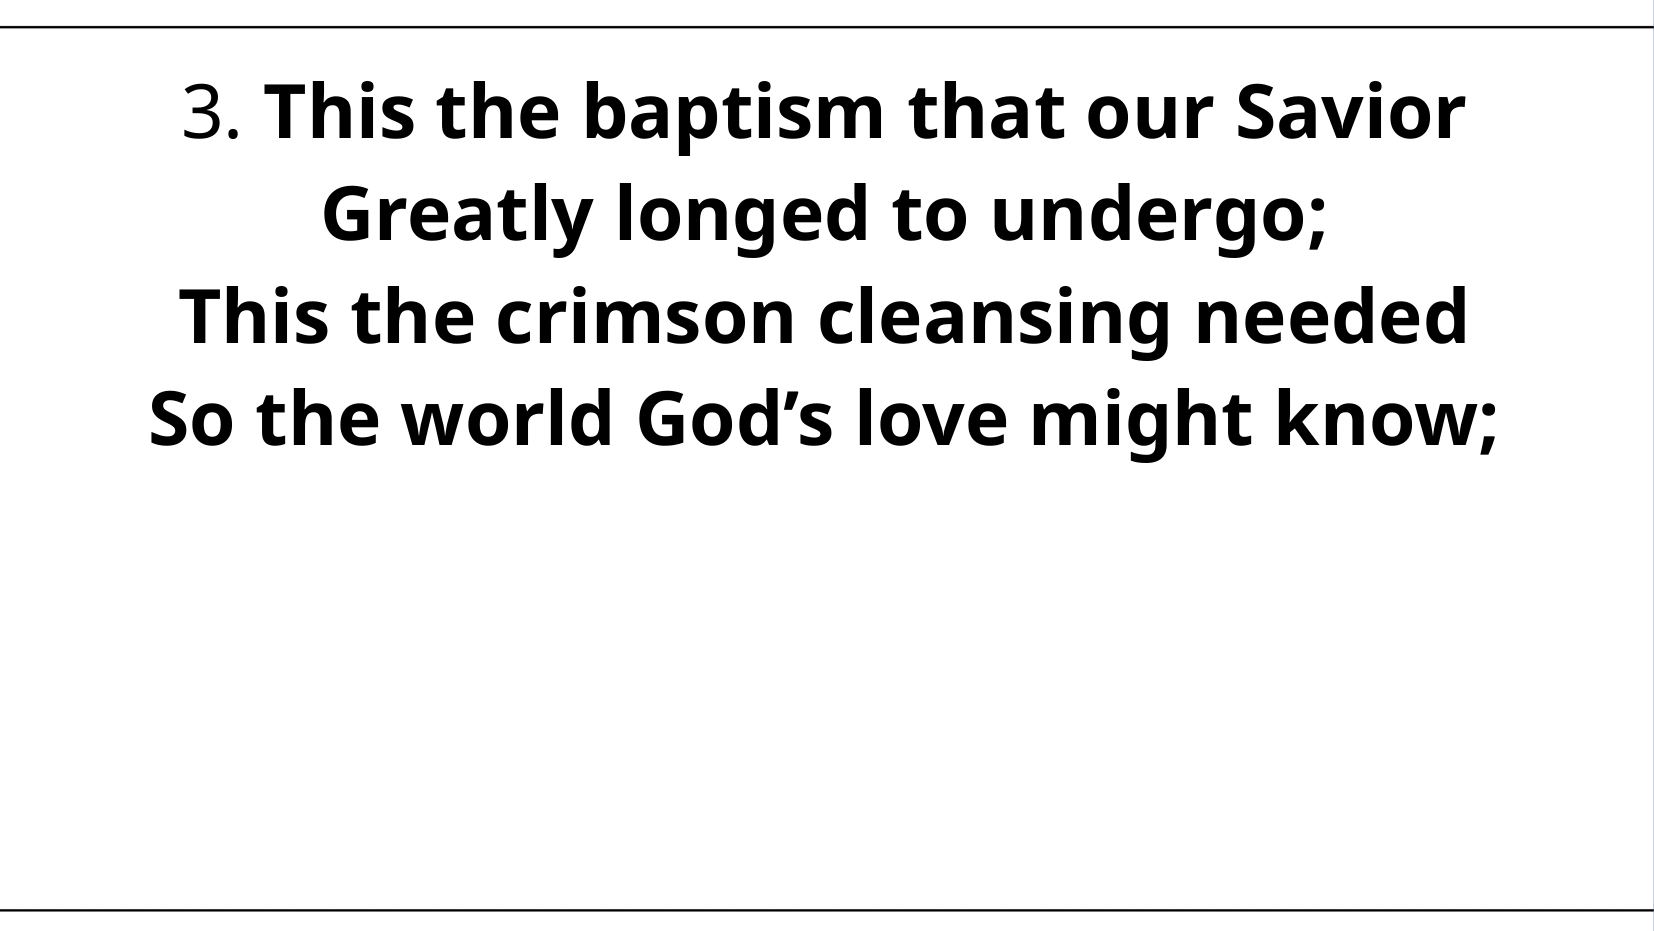

3. This the baptism that our Savior
Greatly longed to undergo;
This the crimson cleansing needed
So the world God’s love might know;